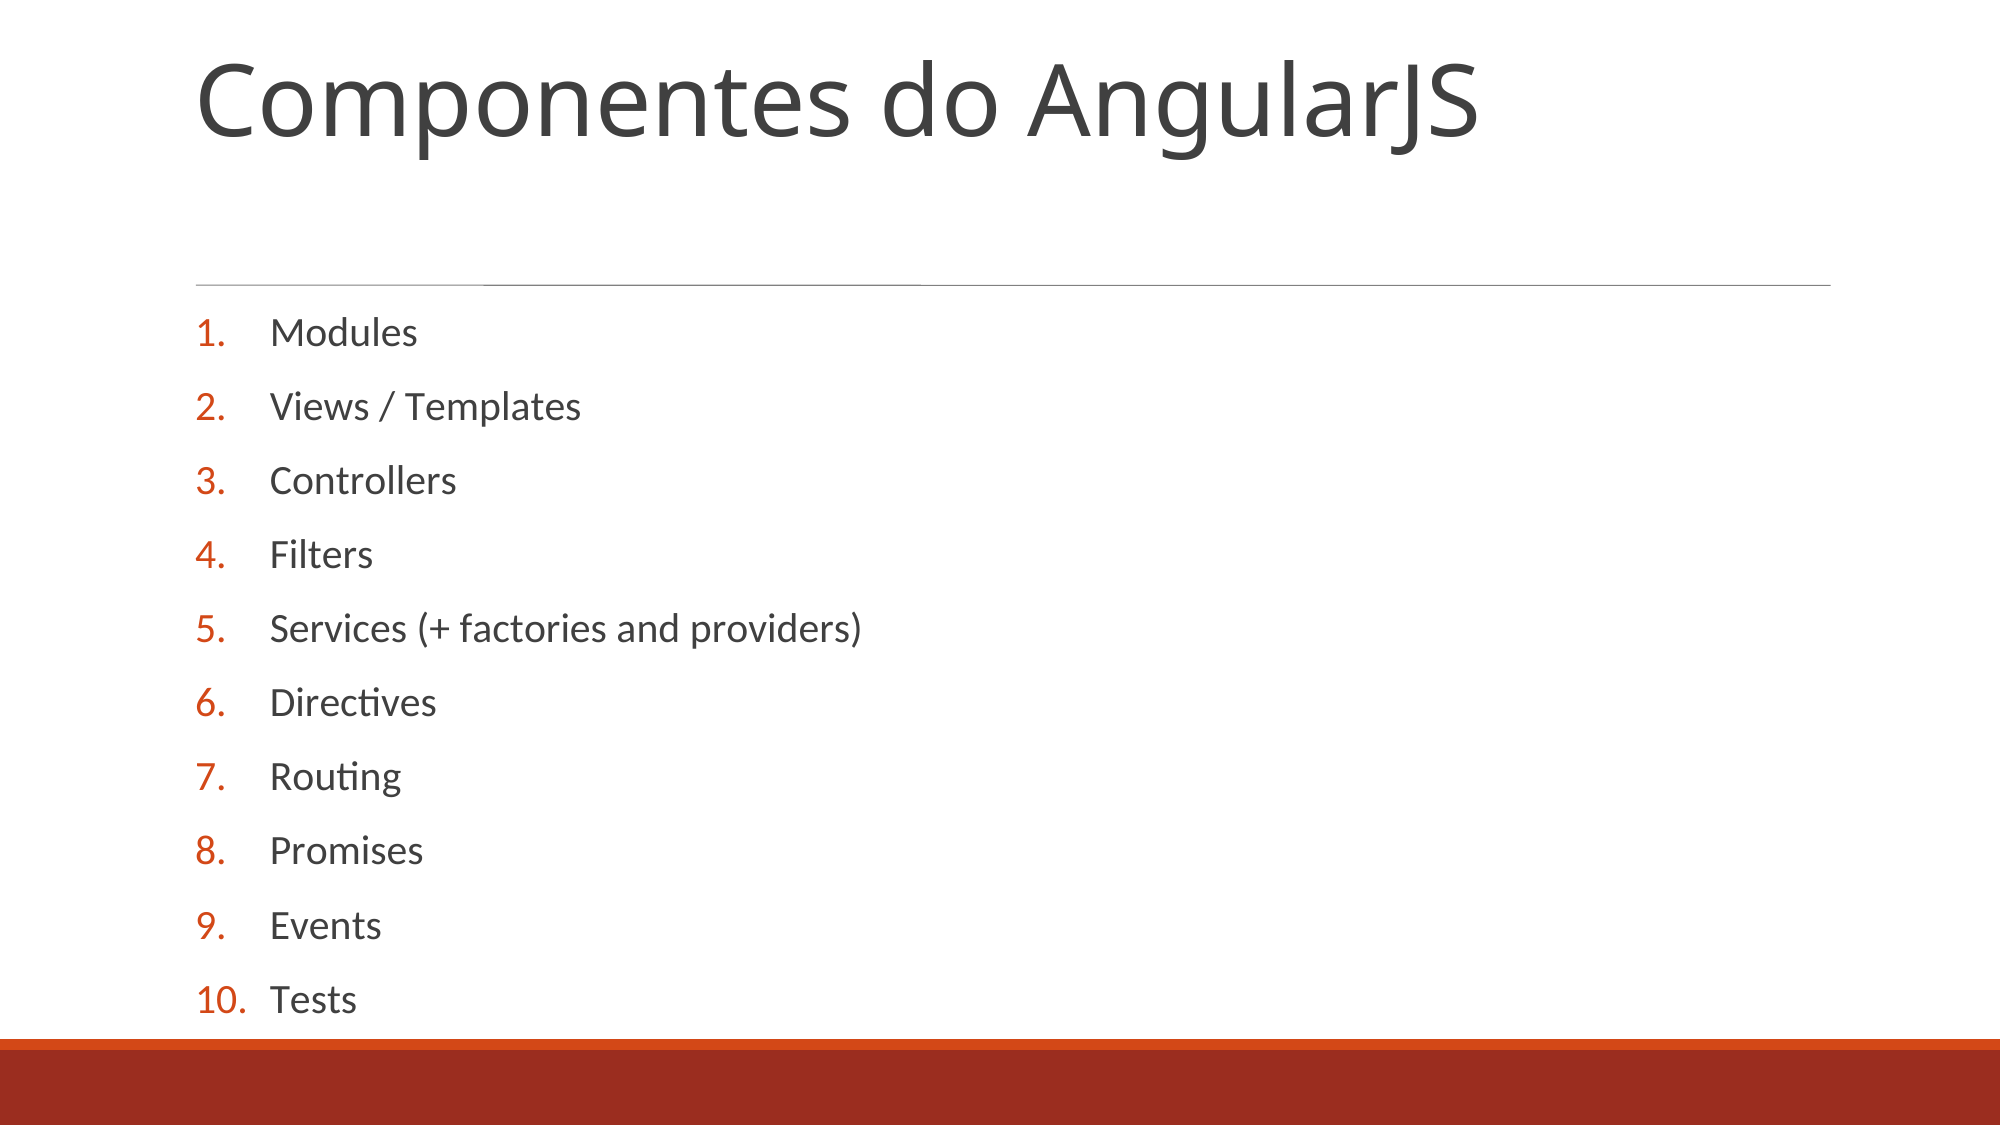

# Componentes do AngularJS
Modules
Views / Templates
Controllers
Filters
Services (+ factories and providers)
Directives
Routing
Promises
Events
Tests